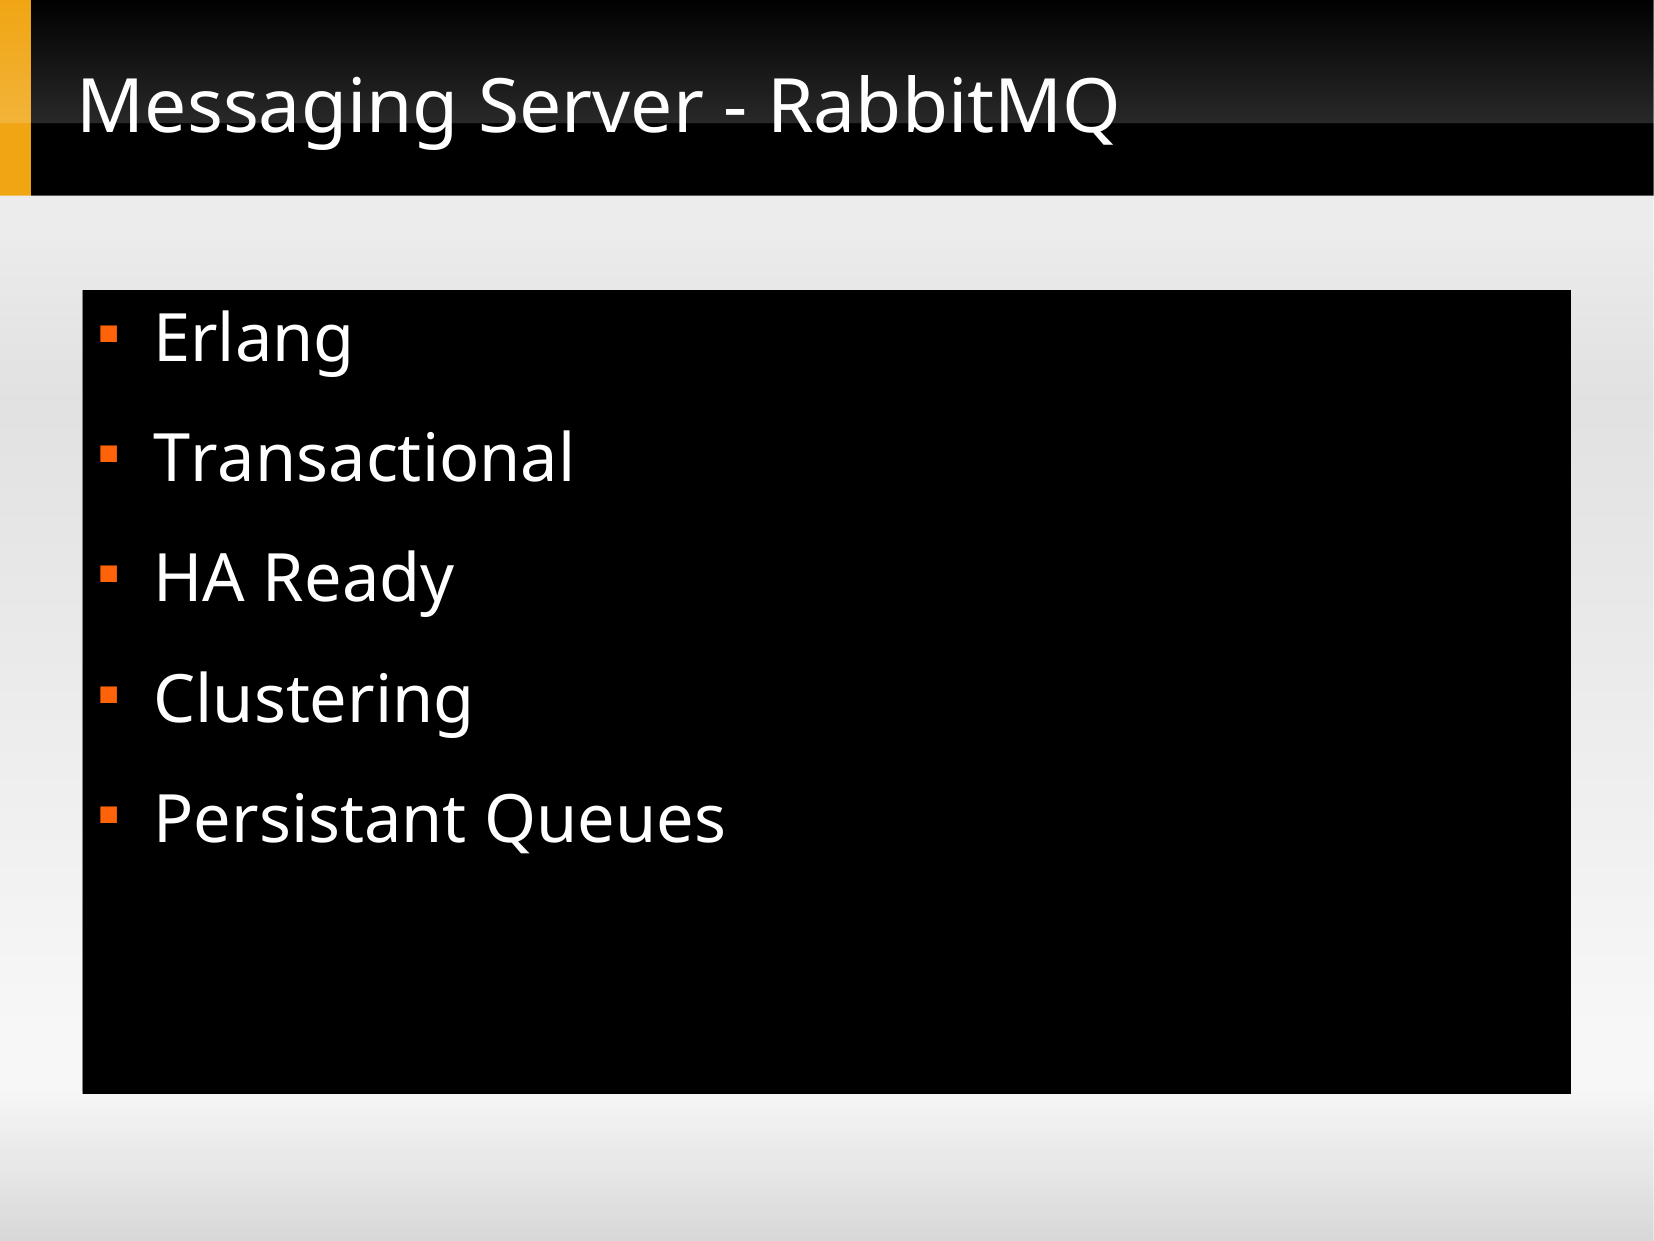

# Messaging Server - RabbitMQ
Erlang
Transactional
HA Ready
Clustering
Persistant Queues